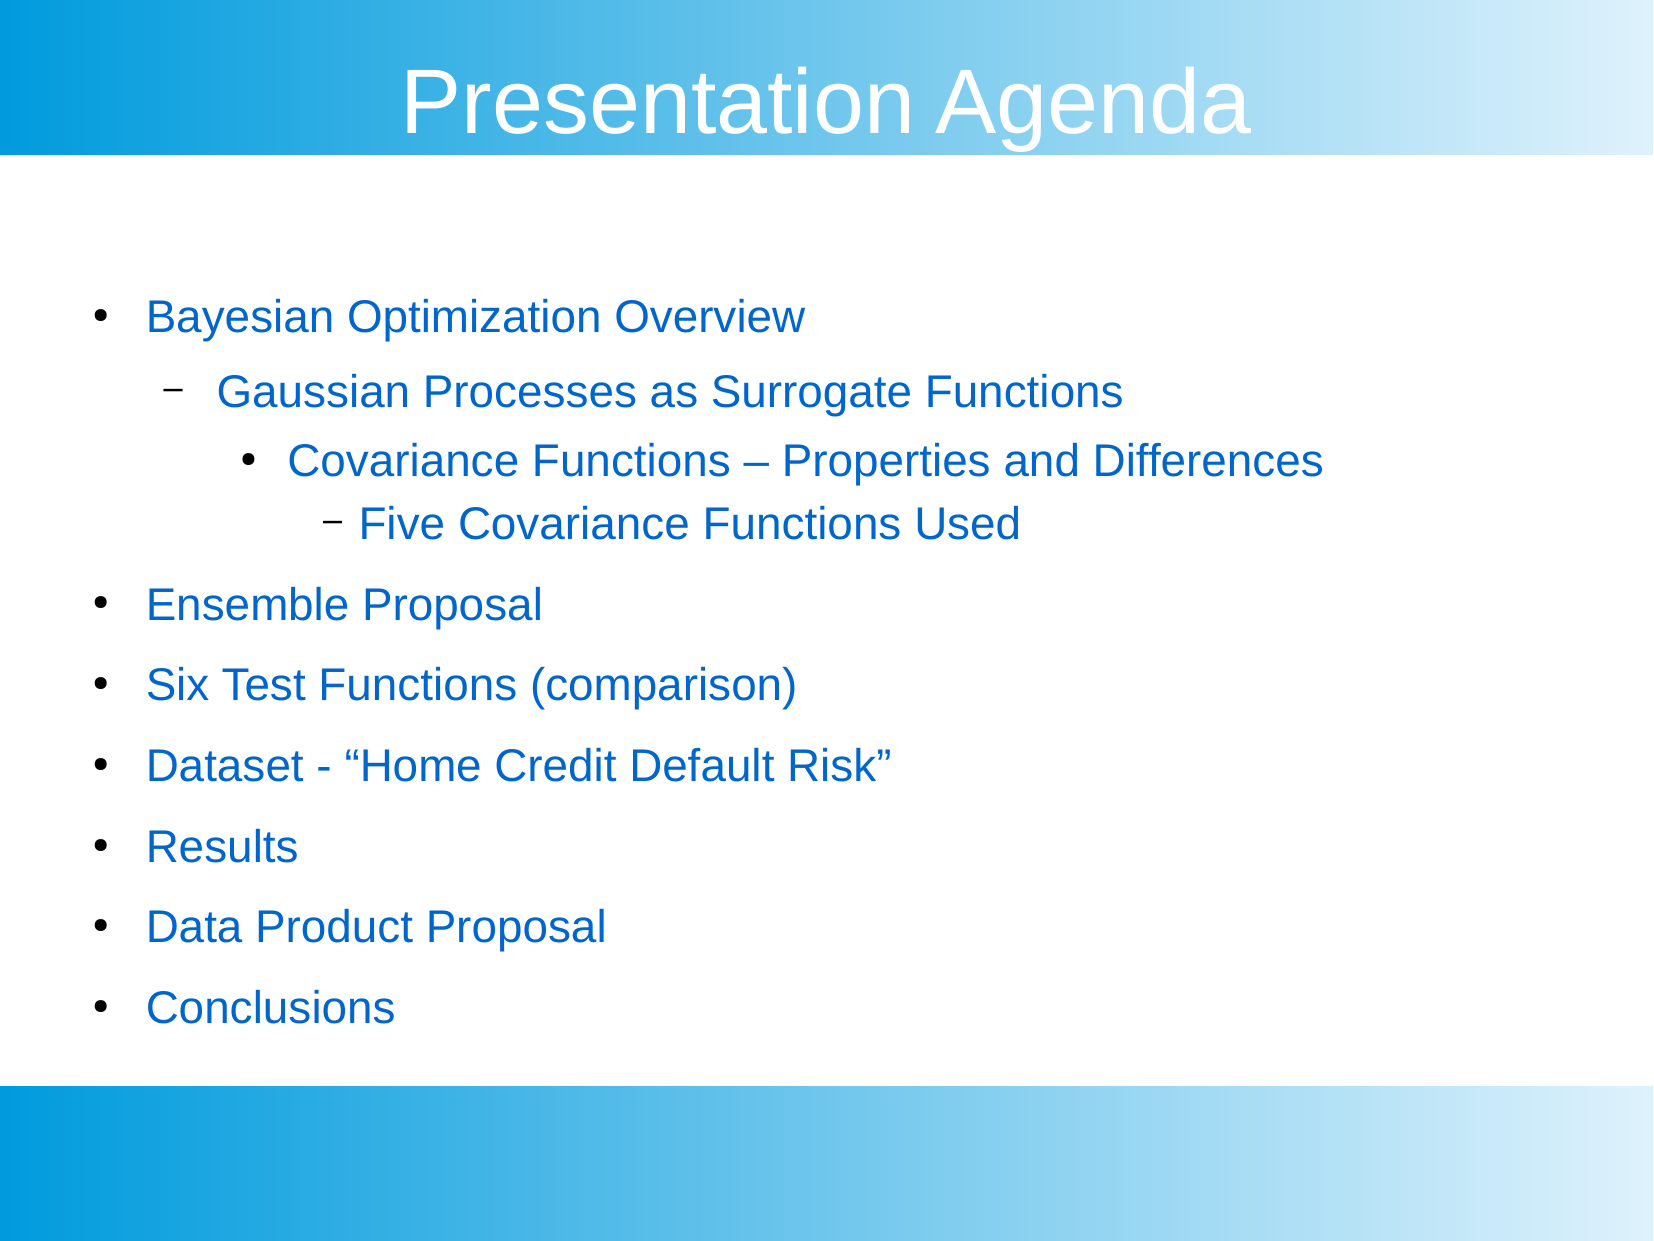

# Presentation Agenda
Bayesian Optimization Overview
Gaussian Processes as Surrogate Functions
Covariance Functions – Properties and Differences
Five Covariance Functions Used
Ensemble Proposal
Six Test Functions (comparison)
Dataset - “Home Credit Default Risk”
Results
Data Product Proposal
Conclusions